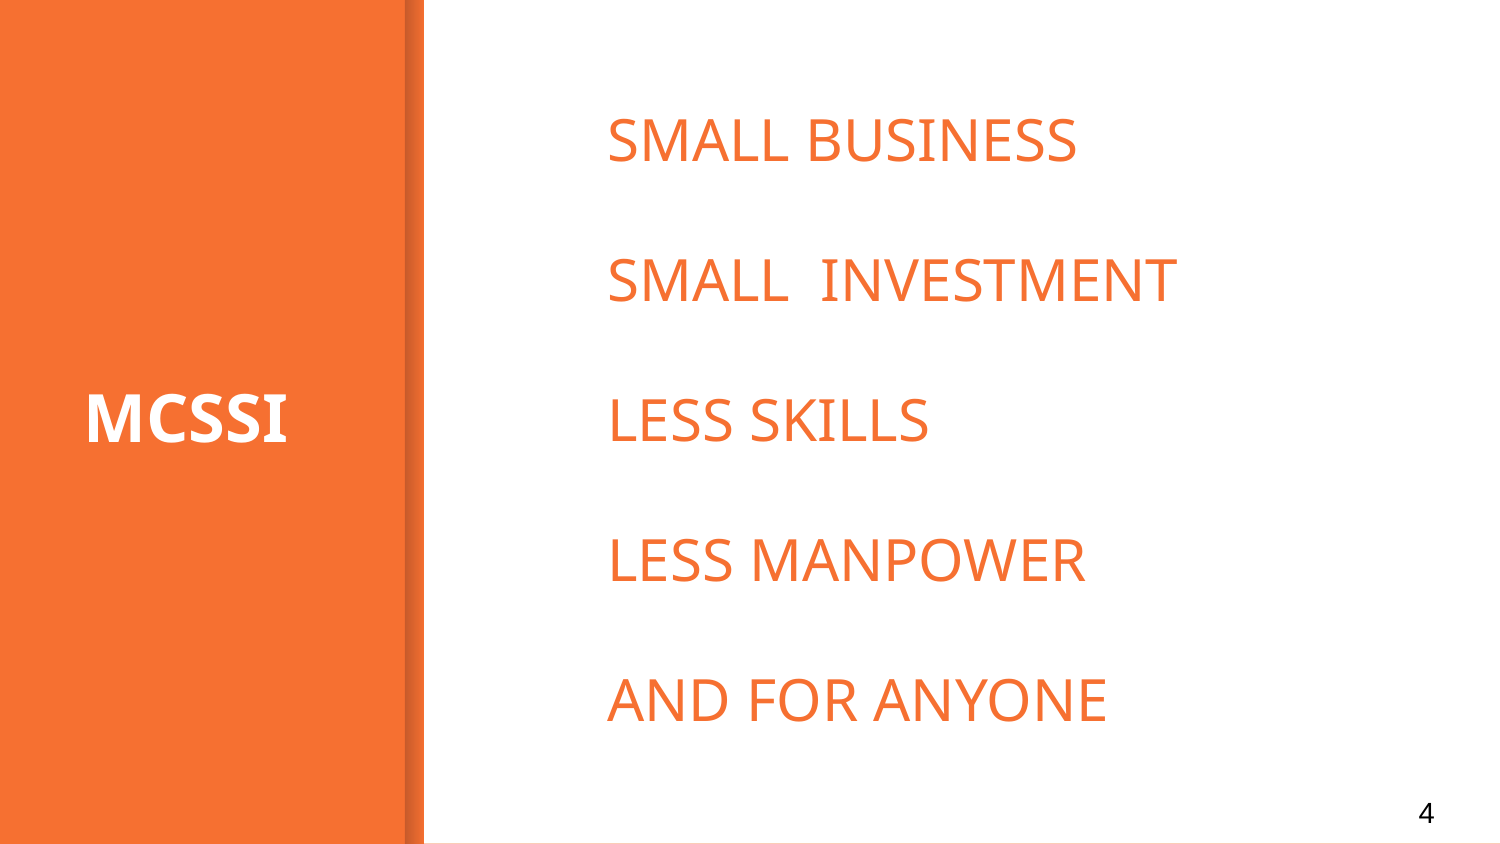

SMALL BUSINESS
SMALL INVESTMENT
LESS SKILLS
LESS MANPOWER
AND FOR ANYONE
# MCSSI